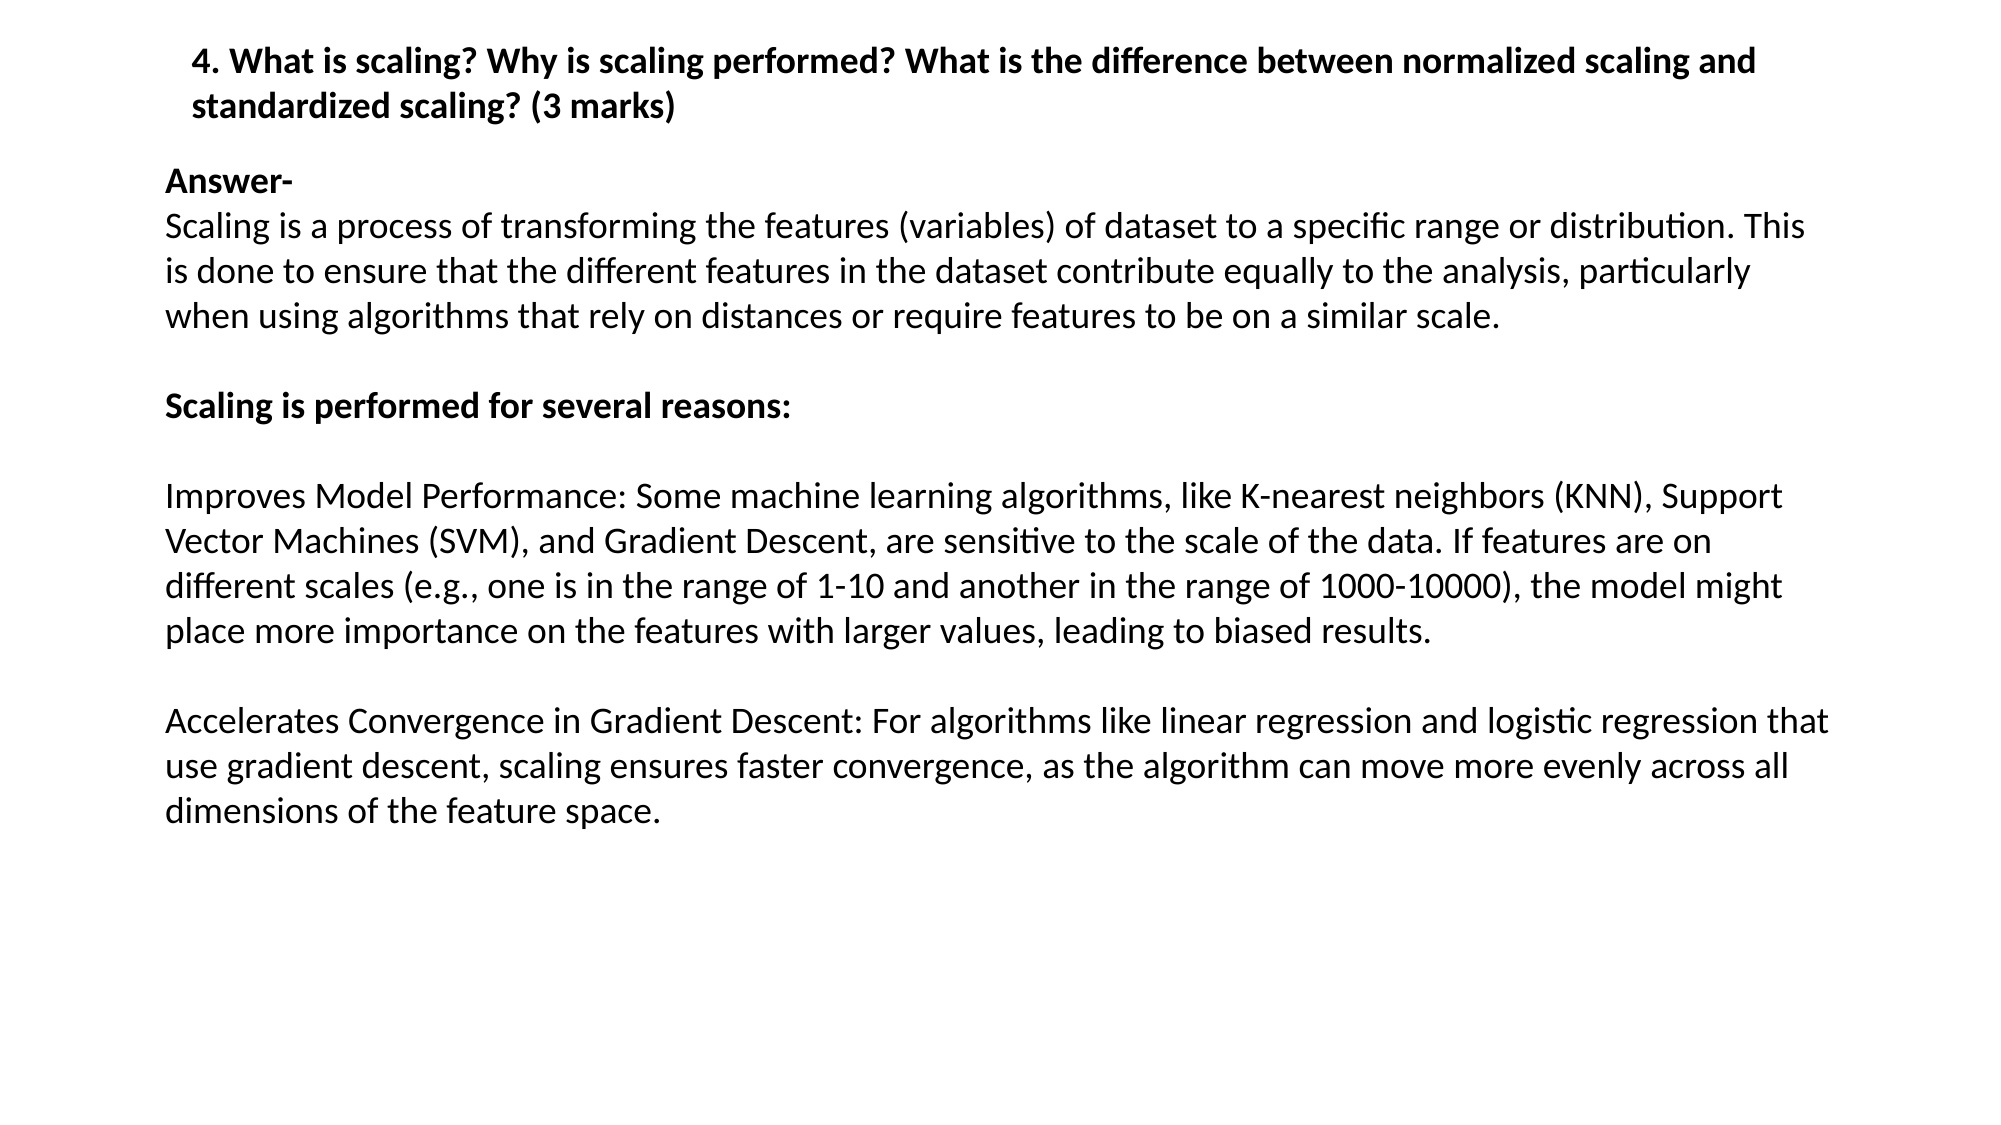

4. What is scaling? Why is scaling performed? What is the difference between normalized scaling and standardized scaling? (3 marks)
Answer-
Scaling is a process of transforming the features (variables) of dataset to a specific range or distribution. This is done to ensure that the different features in the dataset contribute equally to the analysis, particularly when using algorithms that rely on distances or require features to be on a similar scale.
Scaling is performed for several reasons:
Improves Model Performance: Some machine learning algorithms, like K-nearest neighbors (KNN), Support Vector Machines (SVM), and Gradient Descent, are sensitive to the scale of the data. If features are on different scales (e.g., one is in the range of 1-10 and another in the range of 1000-10000), the model might place more importance on the features with larger values, leading to biased results.
Accelerates Convergence in Gradient Descent: For algorithms like linear regression and logistic regression that use gradient descent, scaling ensures faster convergence, as the algorithm can move more evenly across all dimensions of the feature space.